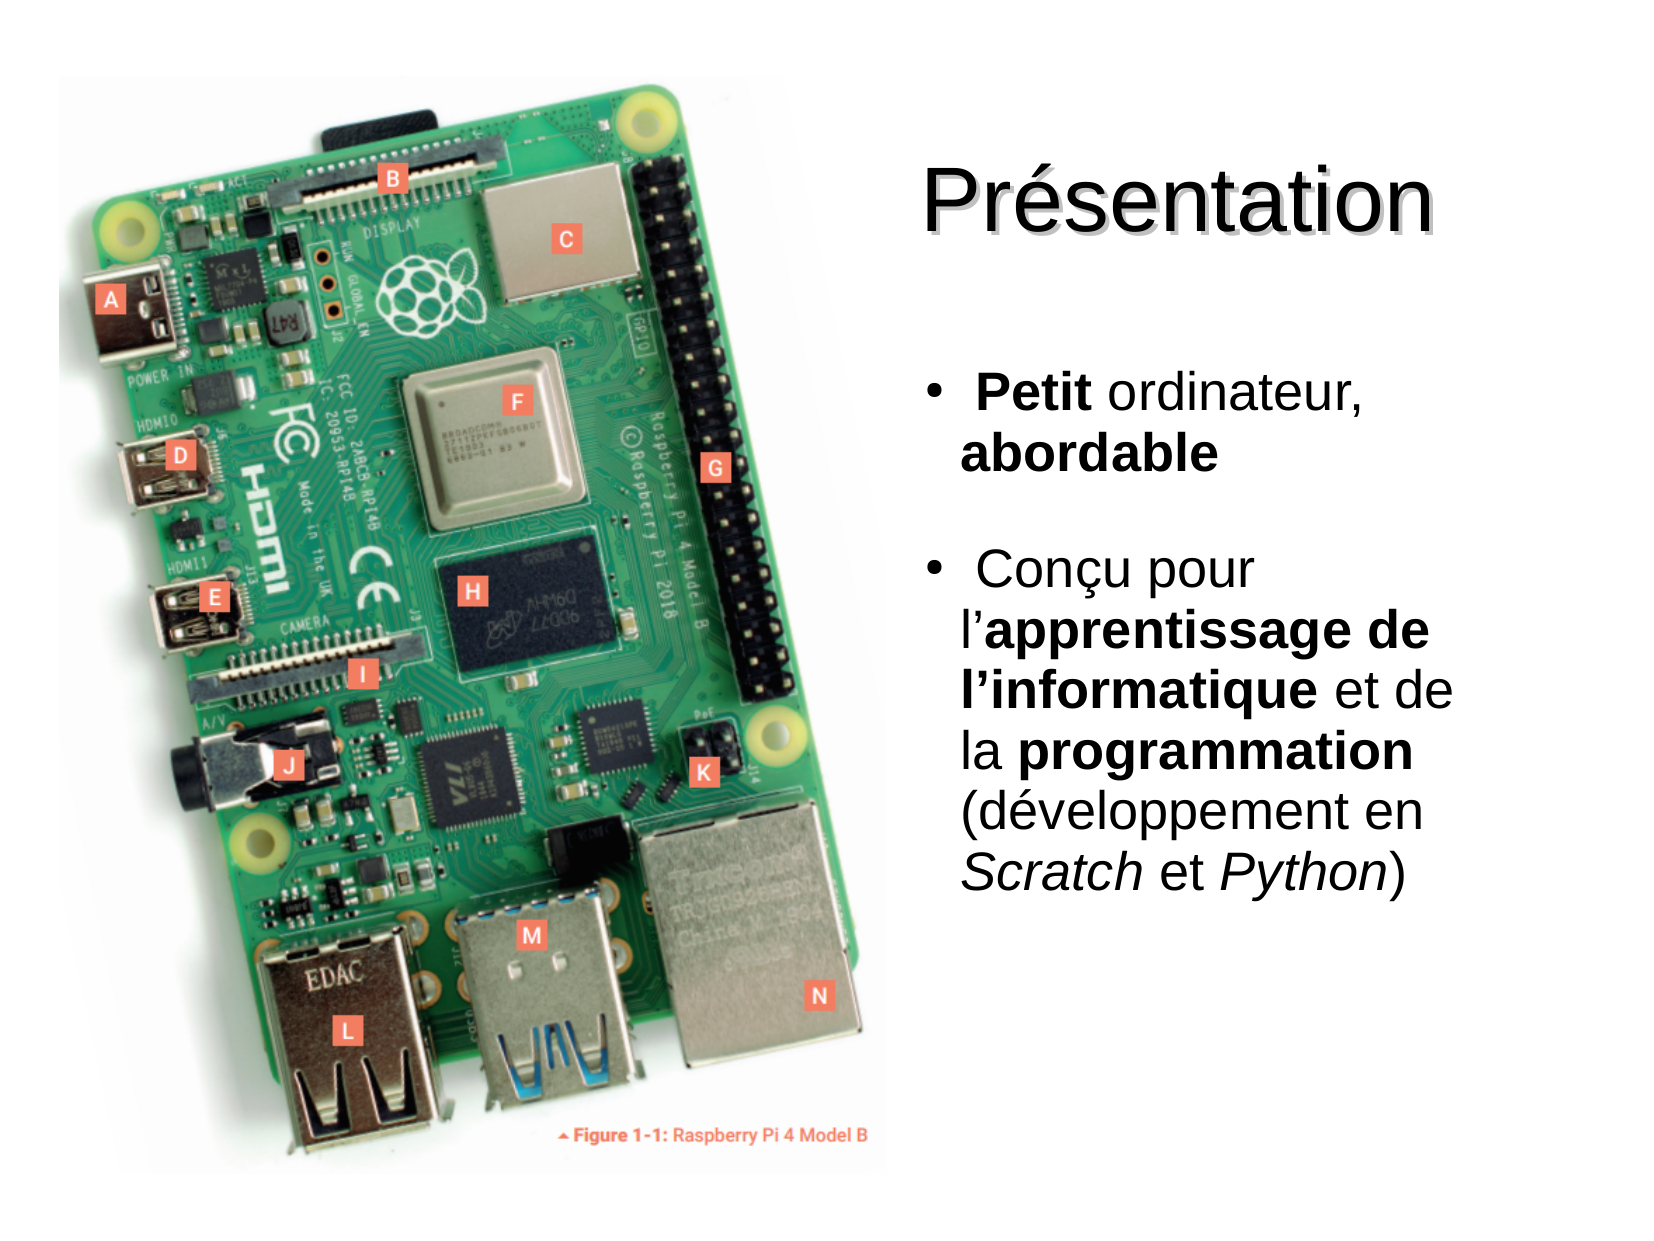

# Présentation
 Petit ordinateur, abordable
 Conçu pour l’apprentissage de l’informatique et de la programmation (développement en Scratch et Python)